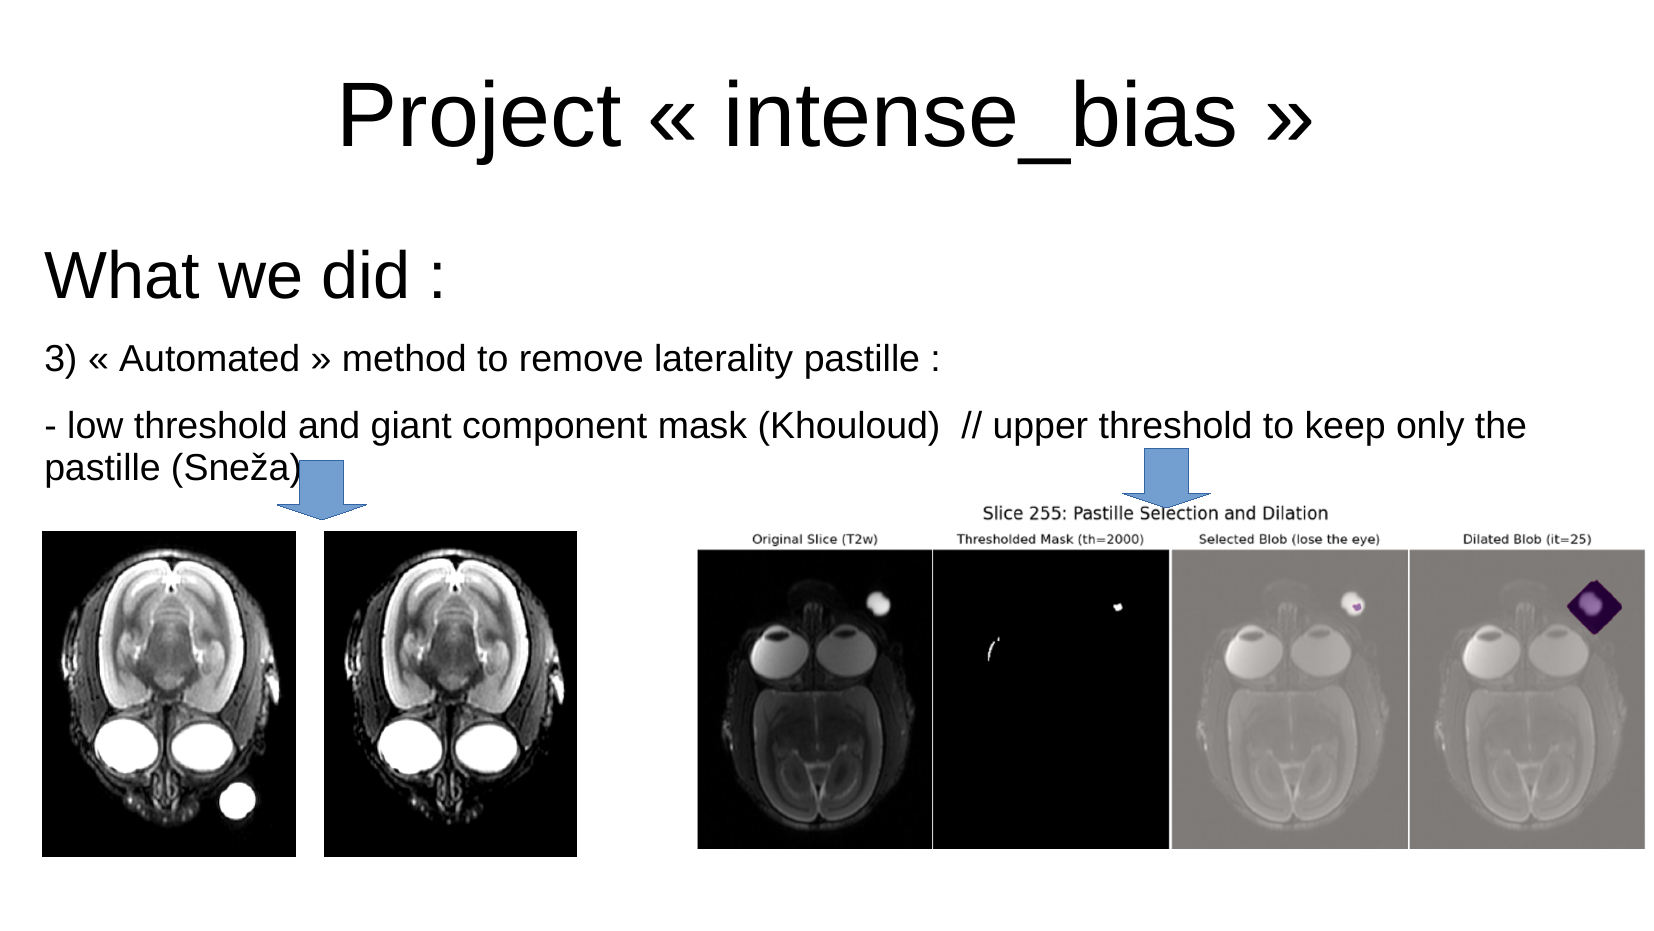

# Project « intense_bias »
What we did :
3) « Automated » method to remove laterality pastille :
- low threshold and giant component mask (Khouloud) // upper threshold to keep only the pastille (Sneža)